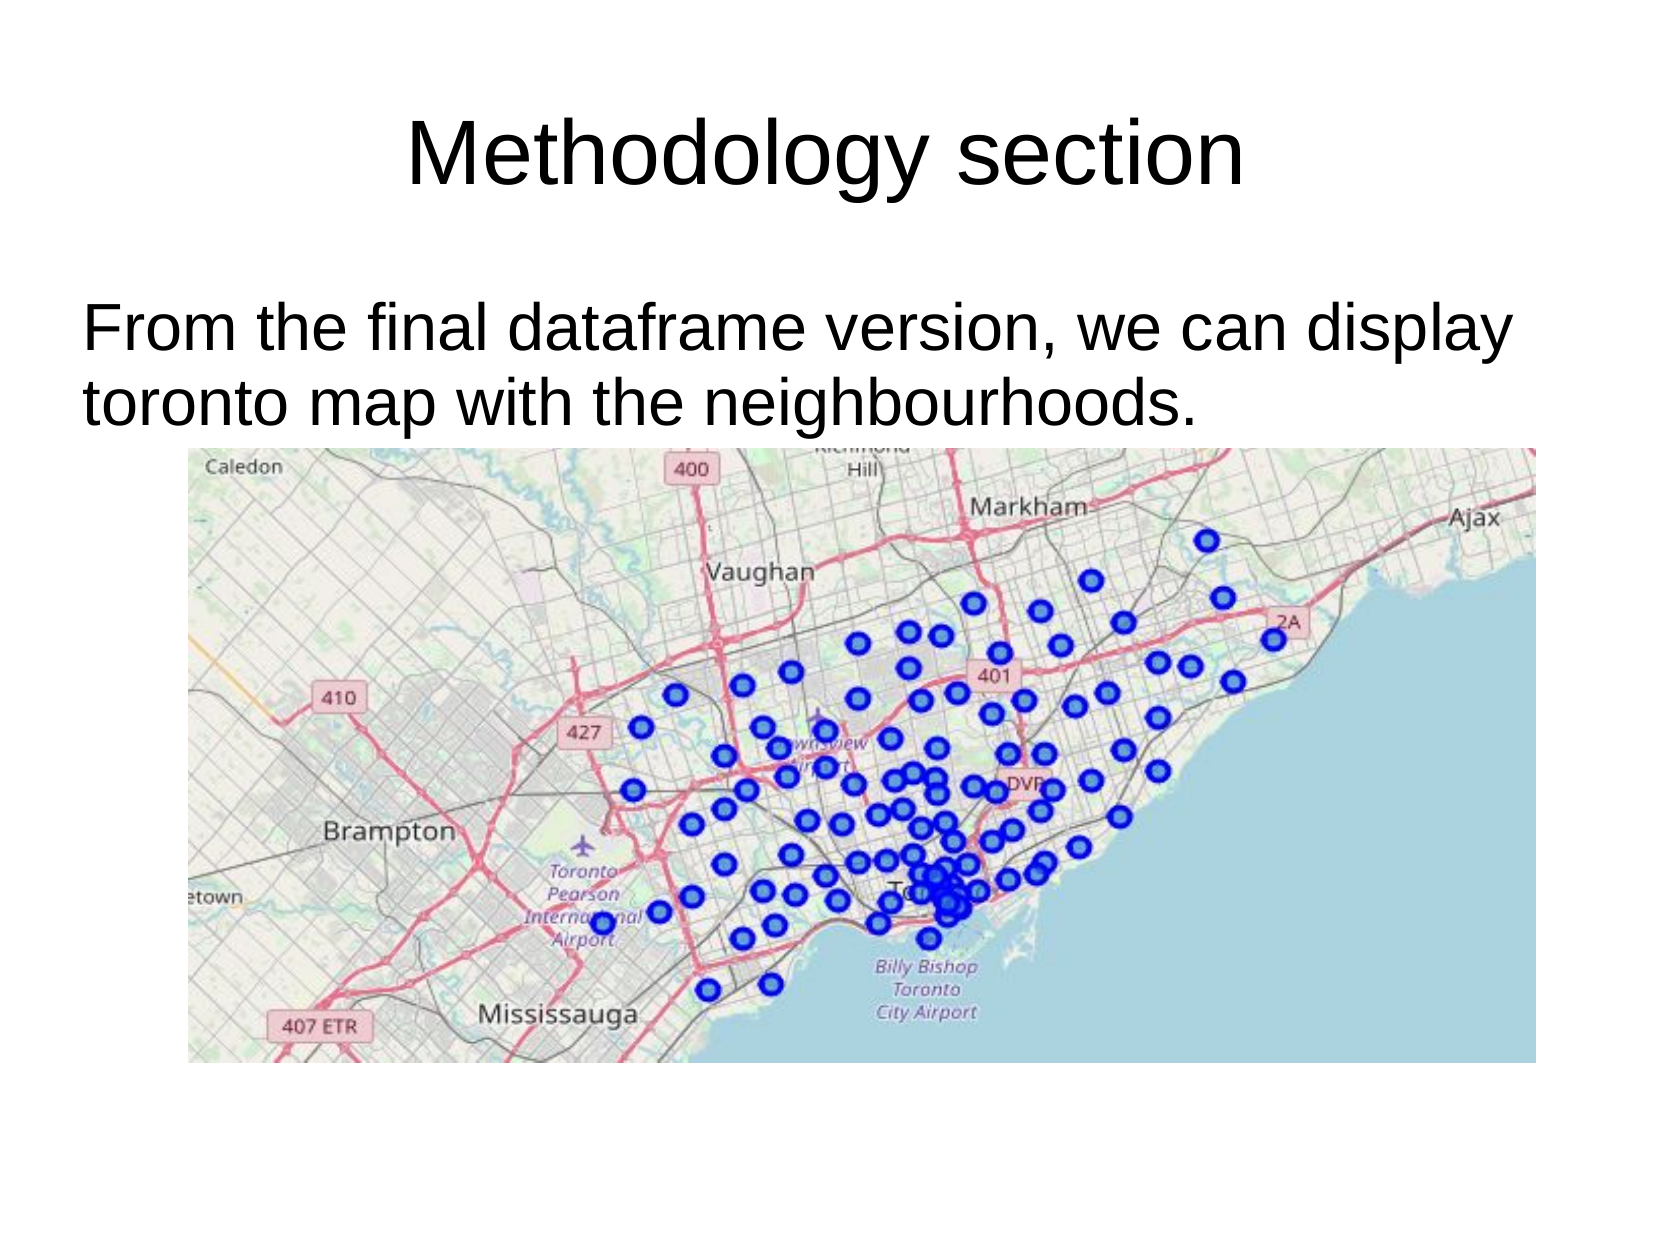

# Methodology section
From the final dataframe version, we can display toronto map with the neighbourhoods.